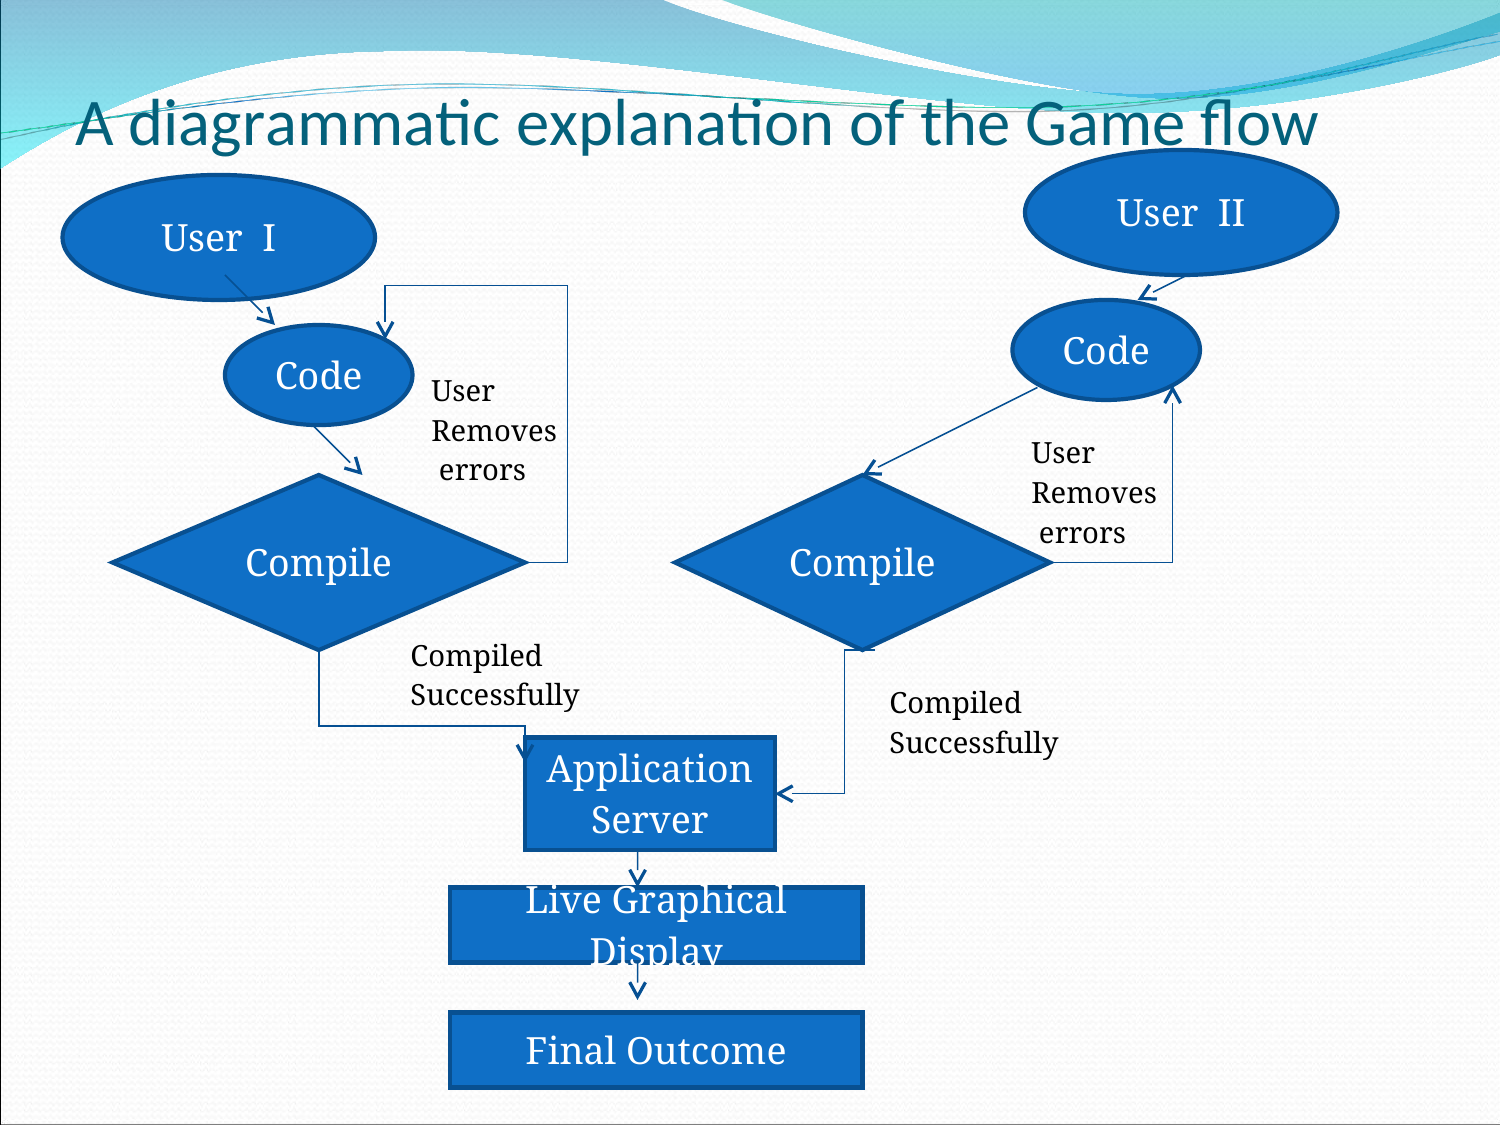

# A diagrammatic explanation of the Game flow
User II
User I
Code
Code
User
Removes
 errors
User
Removes
 errors
Compile
Compile
Compiled
Successfully
Compiled
Successfully
Application Server
Live Graphical Display
Final Outcome